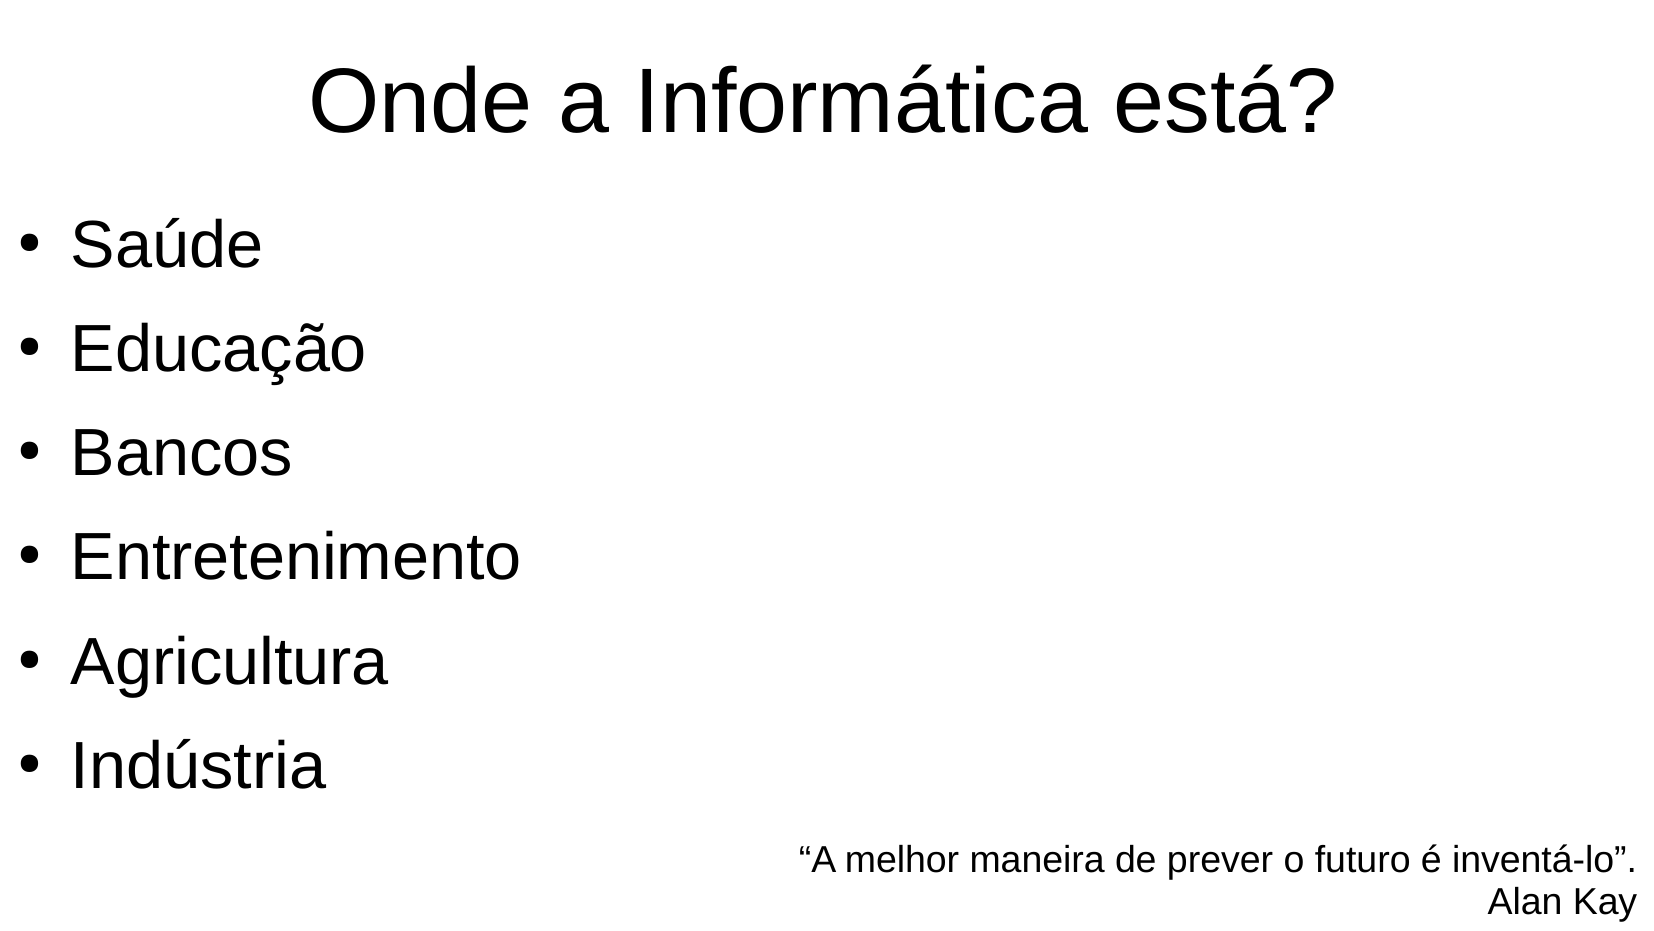

# Onde a Informática está?
Saúde
Educação
Bancos
Entretenimento
Agricultura
Indústria
“A melhor maneira de prever o futuro é inventá-lo”.
Alan Kay